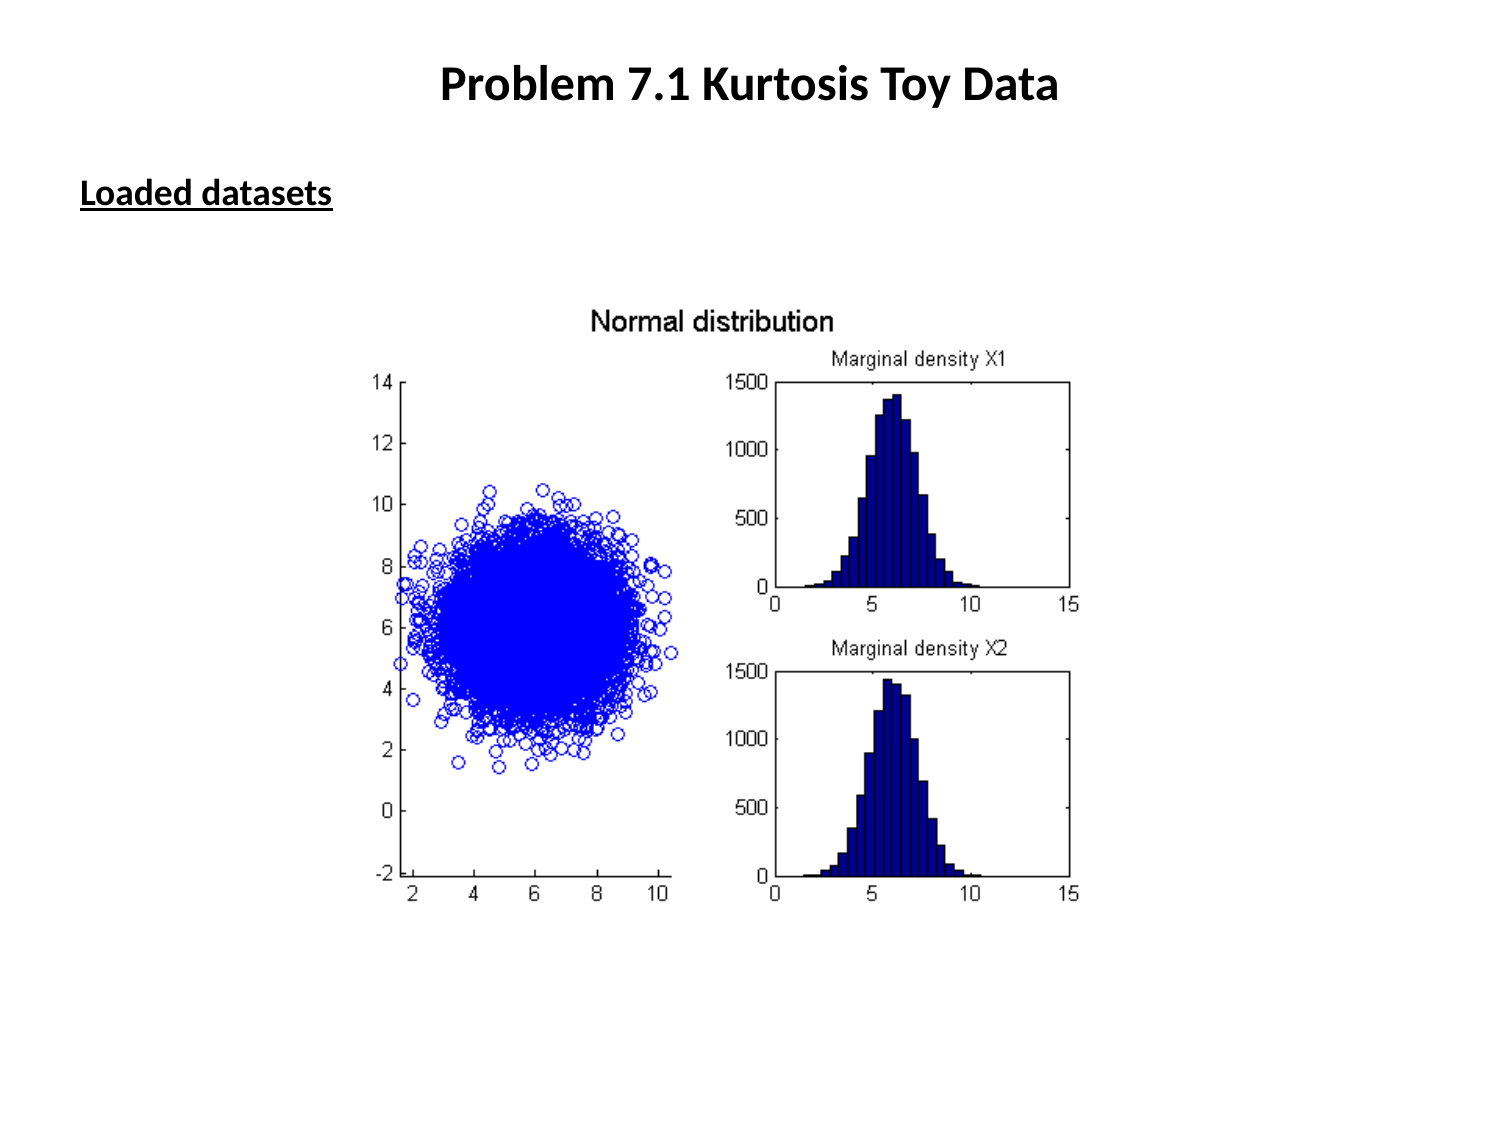

Problem 7.1 Kurtosis Toy Data
Loaded datasets